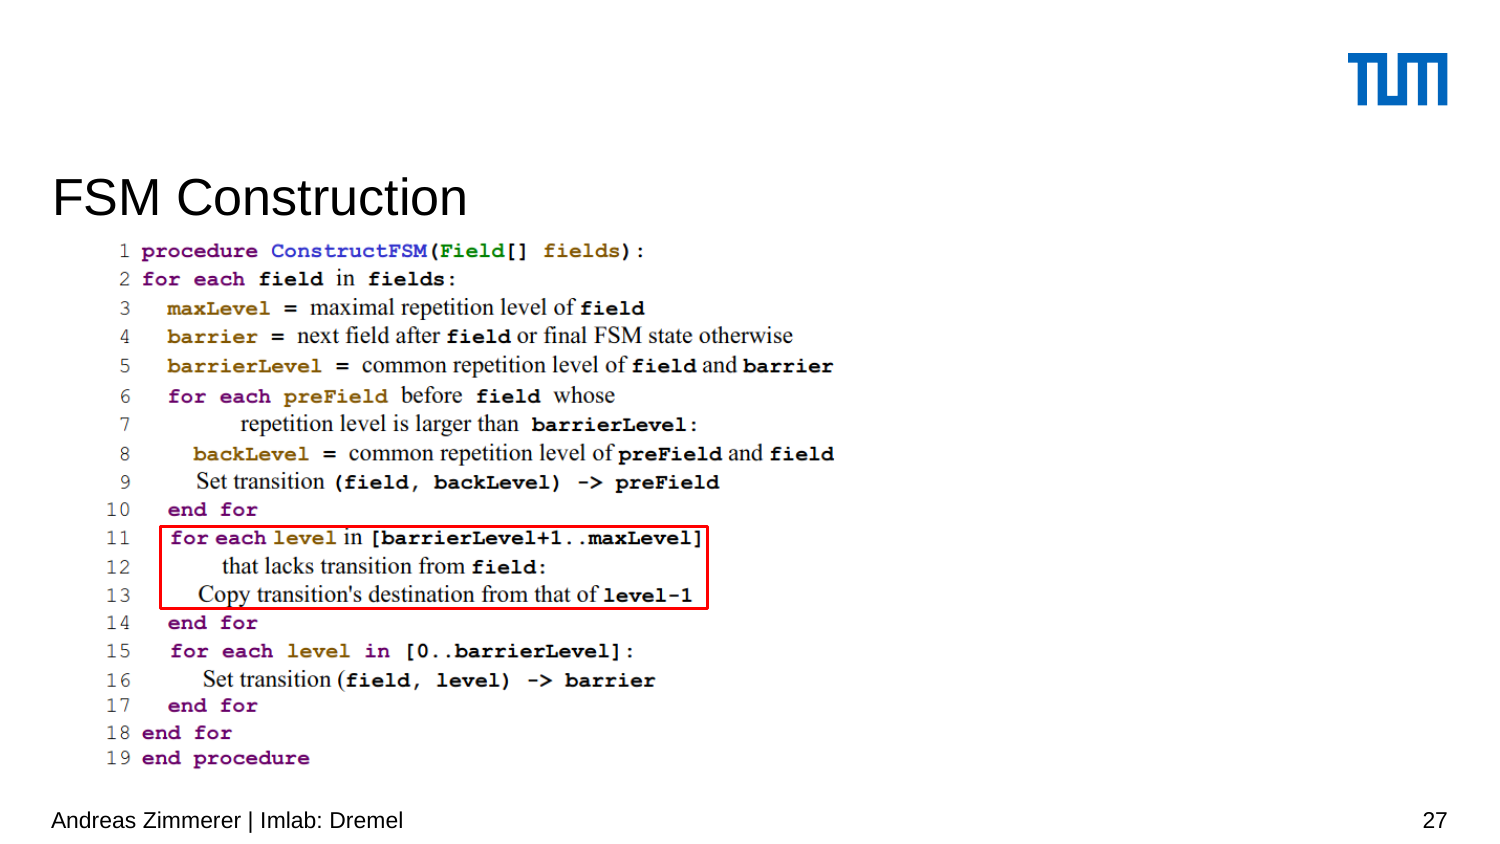

# FSM Construction
Andreas Zimmerer | Imlab: Dremel